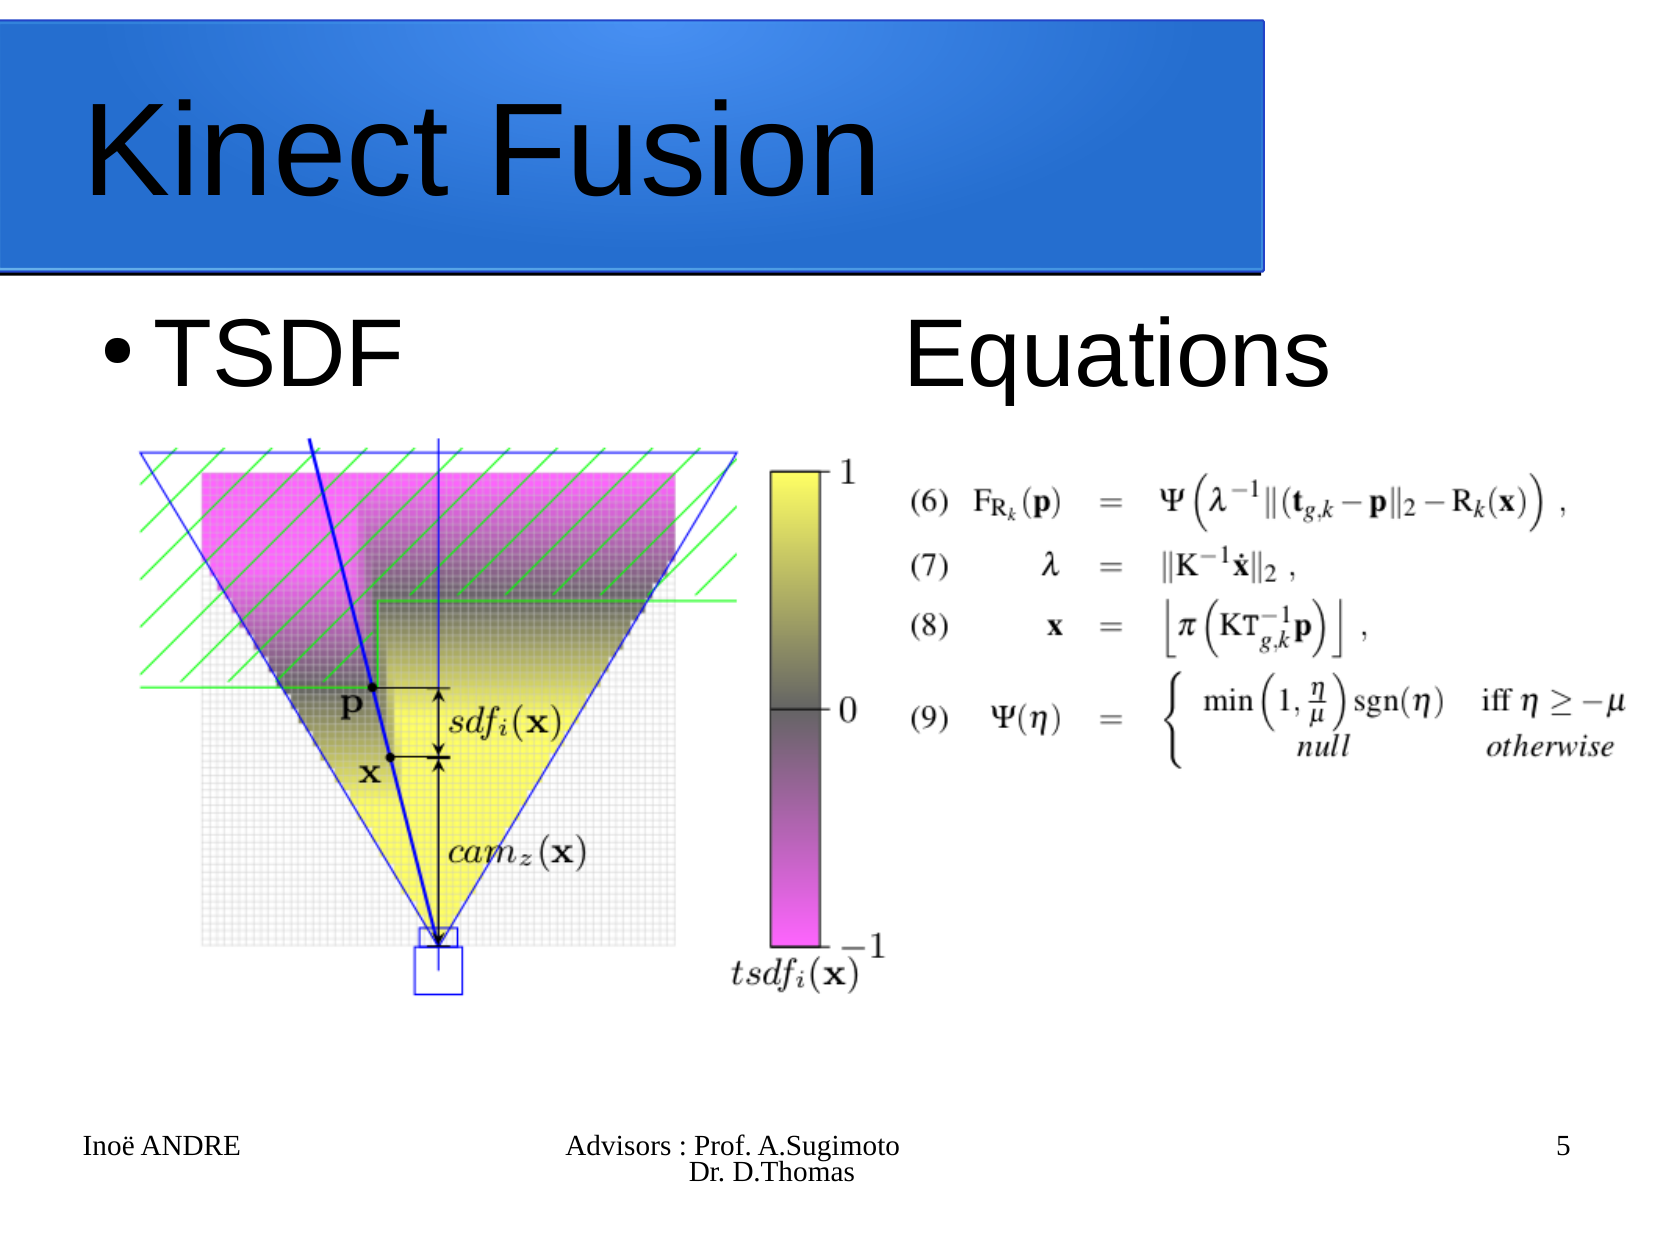

# Kinect Fusion
TSDF							Equations
Inoë ANDRE
Advisors : Prof. A.Sugimoto Dr. D.Thomas
5